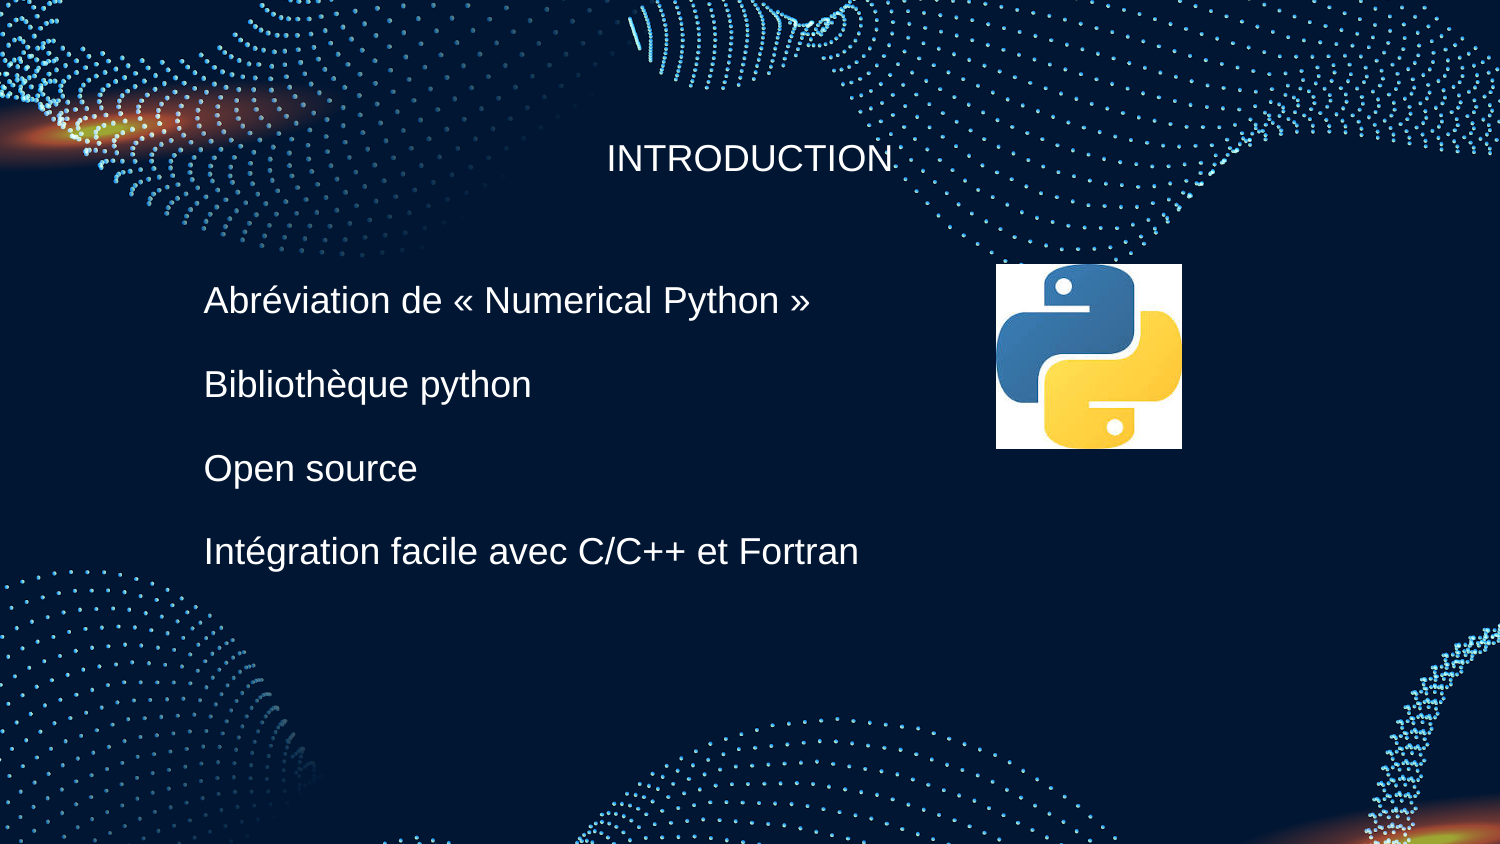

INTRODUCTION
Abréviation de « Numerical Python »
Bibliothèque python
Open source
Intégration facile avec C/C++ et Fortran